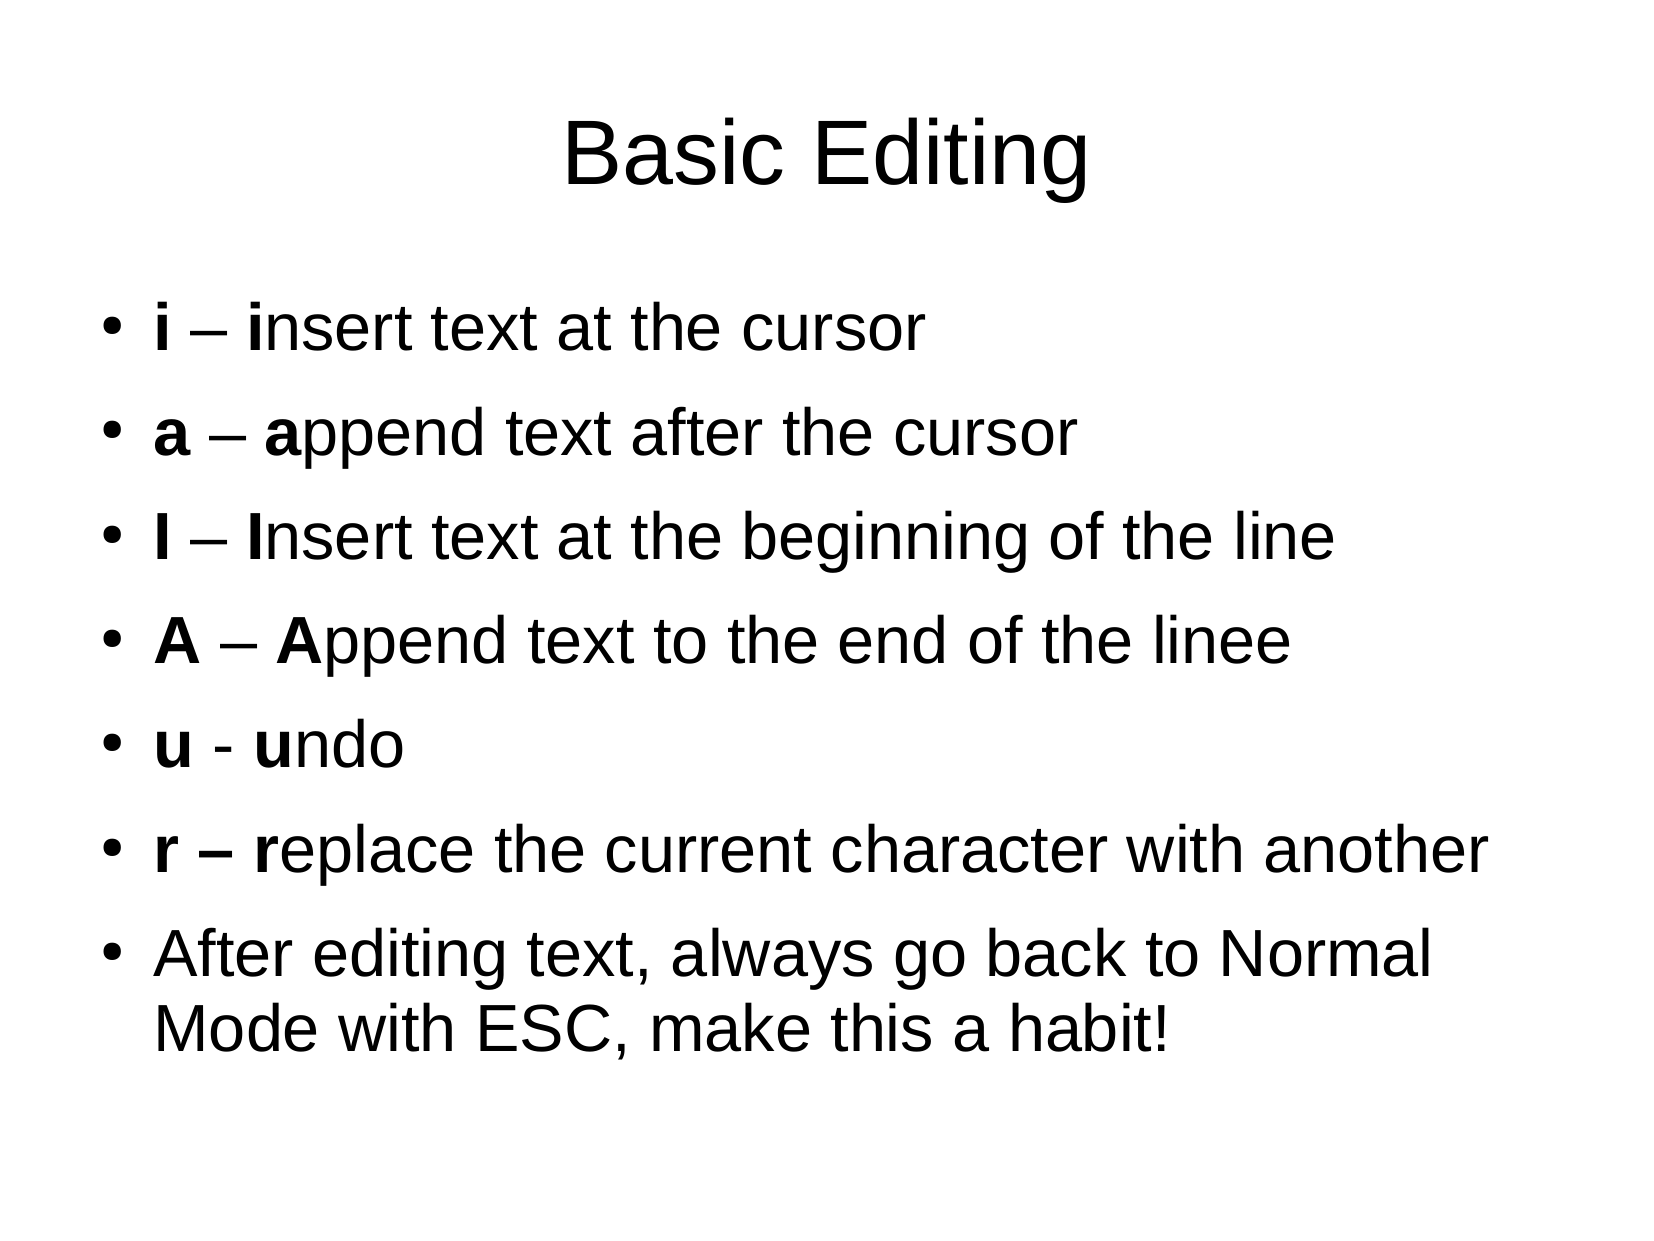

# Basic Editing
i – insert text at the cursor
a – append text after the cursor
I – Insert text at the beginning of the line
A – Append text to the end of the linee
u - undo
r – replace the current character with another
After editing text, always go back to Normal Mode with ESC, make this a habit!